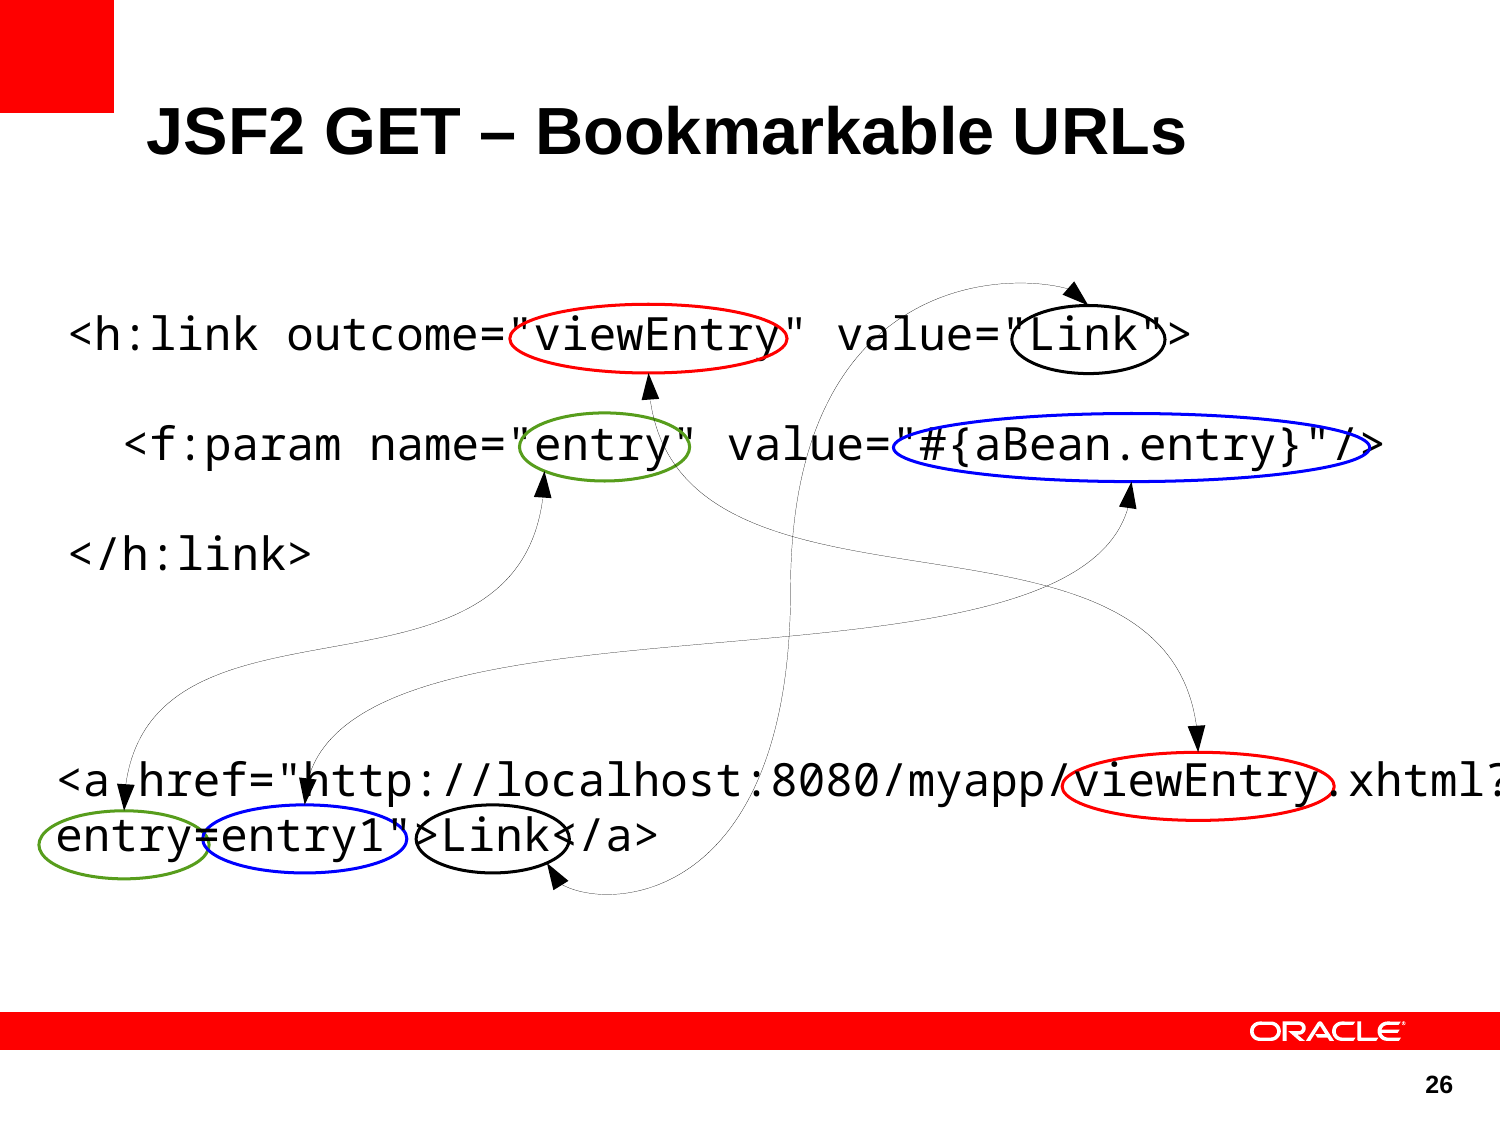

# JSF2 GET – Bookmarkable URLs
<h:link outcome="viewEntry" value="Link">
 <f:param name="entry" value="#{aBean.entry}"/>
</h:link>
<a href="http://localhost:8080/myapp/viewEntry.xhtml?entry=entry1">Link</a>